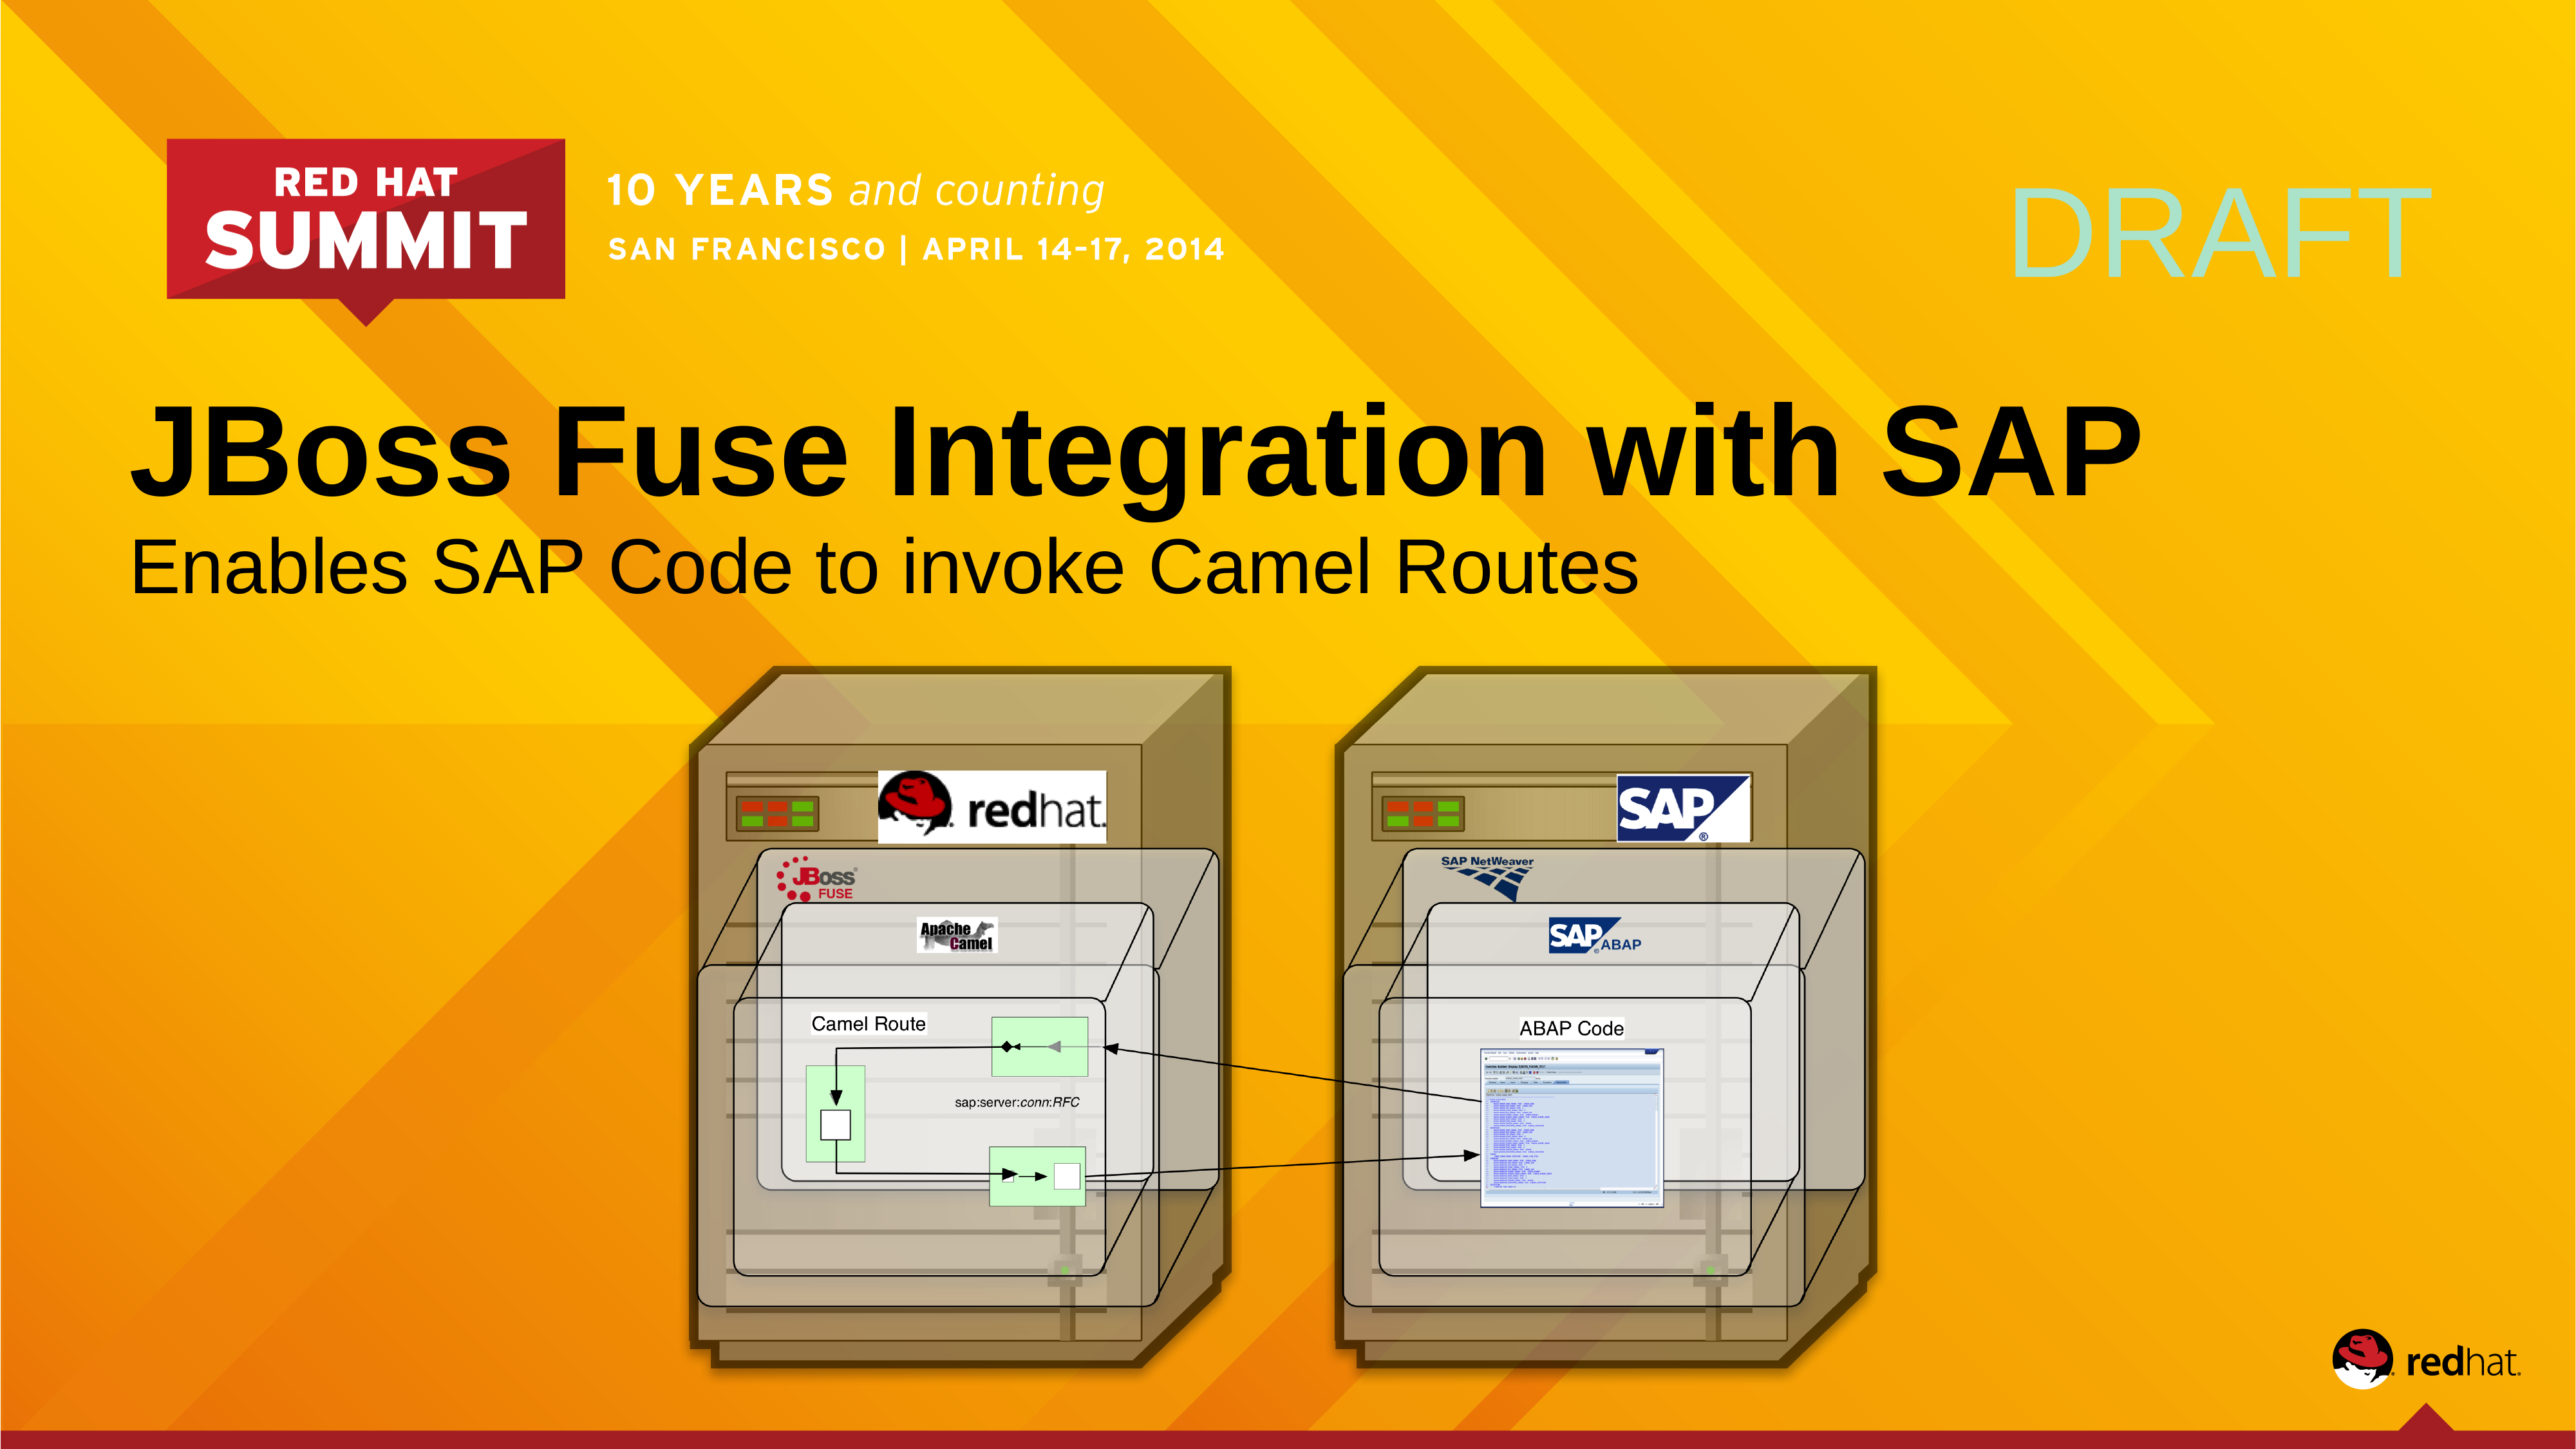

JBoss Fuse Integration with SAP
Enables SAP Code to invoke Camel Routes